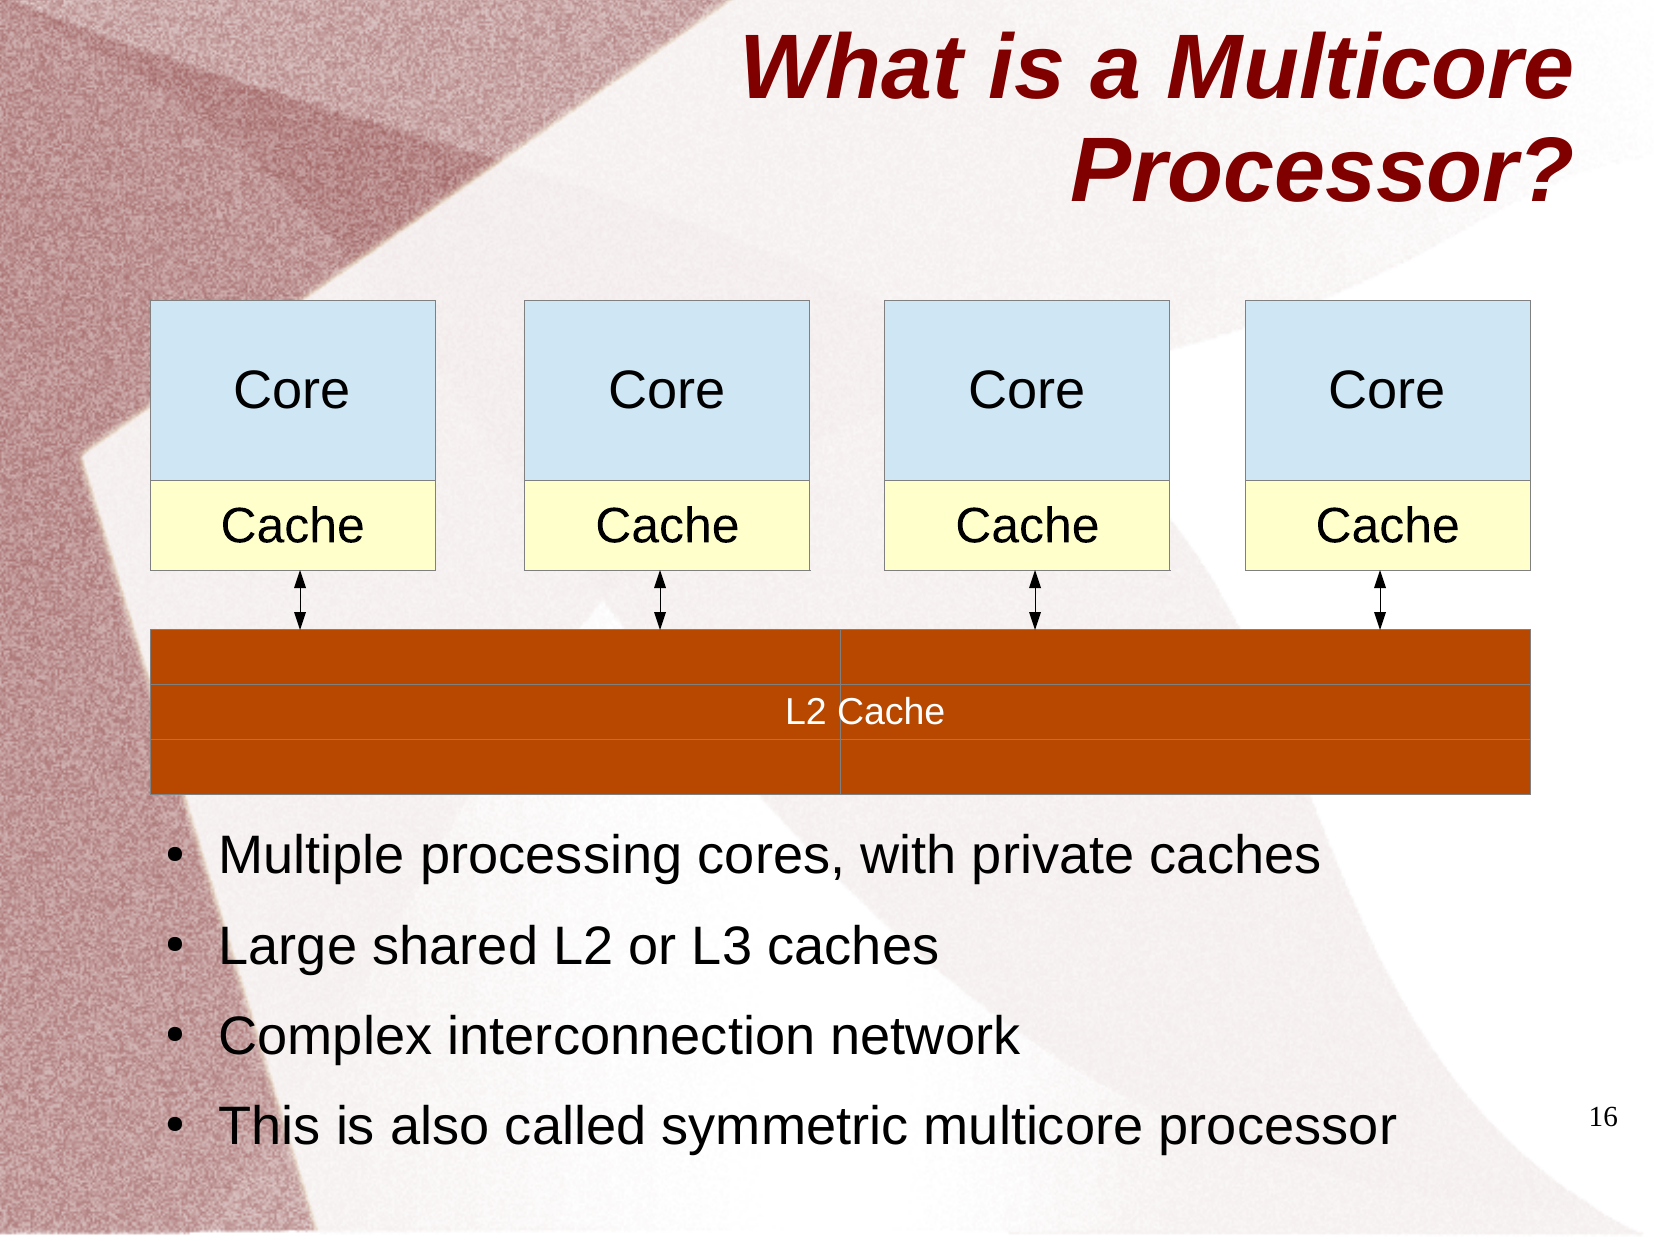

# What is a Multicore Processor?
Core
Core
Core
Core
Cache
Cache
Cache
Cache
L2 Cache
Multiple processing cores, with private caches
Large shared L2 or L3 caches
Complex interconnection network
This is also called symmetric multicore processor
16